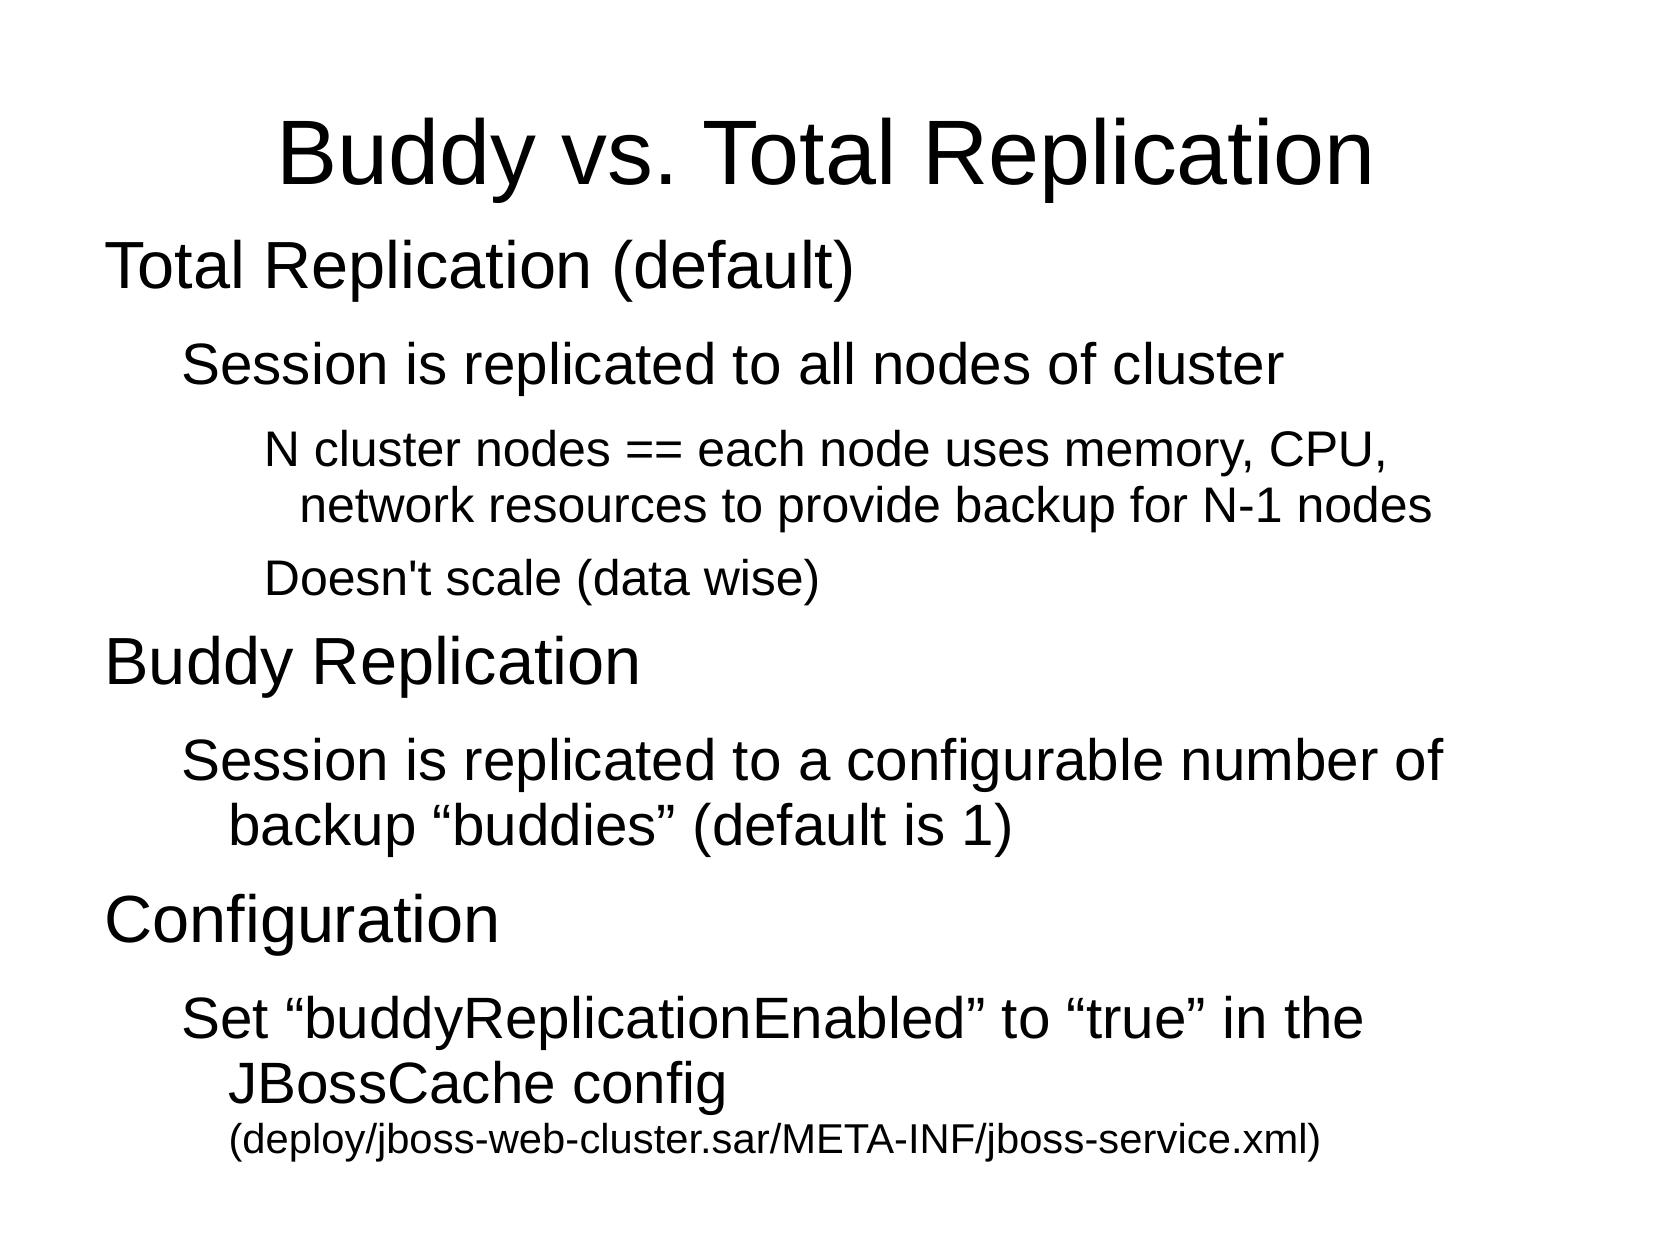

# Buddy vs. Total Replication
Total Replication (default)
Session is replicated to all nodes of cluster
N cluster nodes == each node uses memory, CPU, network resources to provide backup for N-1 nodes
Doesn't scale (data wise)
Buddy Replication
Session is replicated to a configurable number of backup “buddies” (default is 1)
Configuration
Set “buddyReplicationEnabled” to “true” in the JBossCache config (deploy/jboss-web-cluster.sar/META-INF/jboss-service.xml)